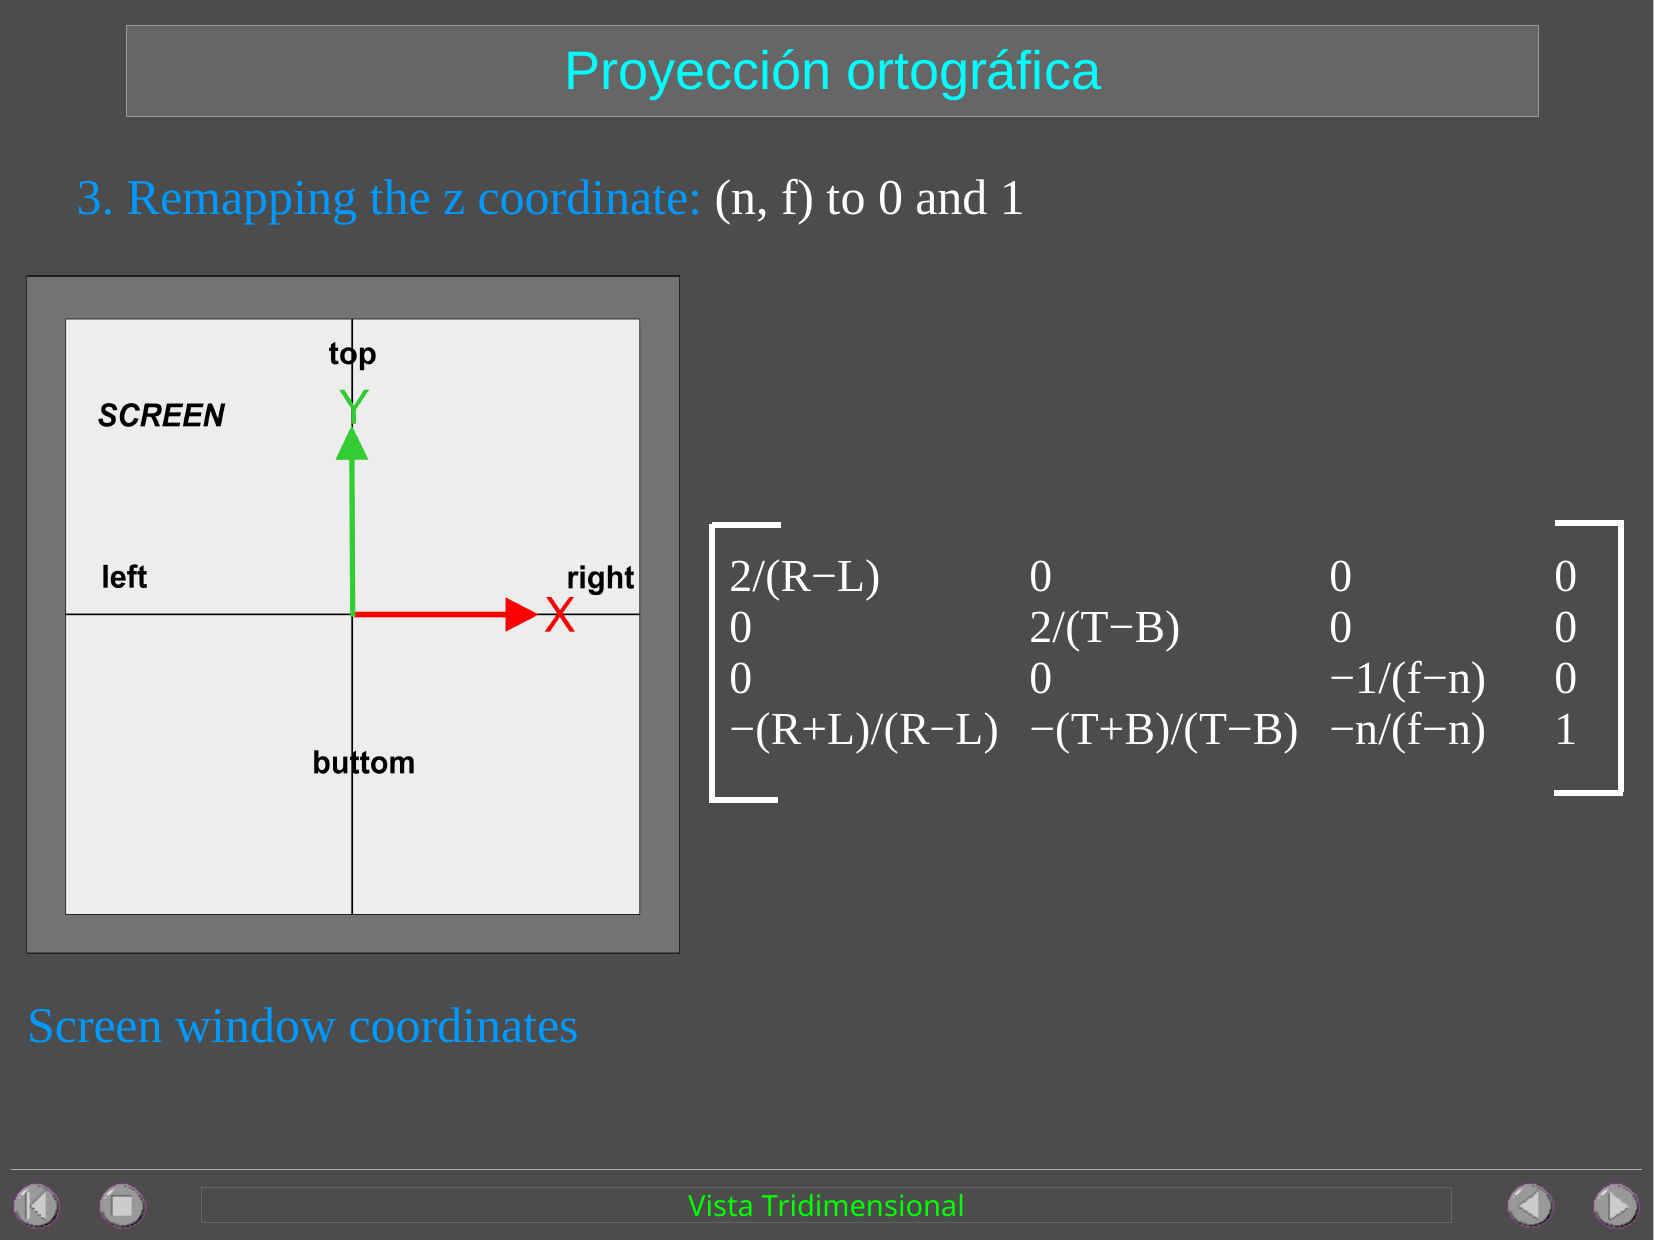

# Proyección ortográfica
3. Remapping the z coordinate: (n, f) to 0 and 1
2/(R−L)		0				0			0
0				2/(T−B)		0			0
0				0				−1/(f−n)	0
−(R+L)/(R−L)	−(T+B)/(T−B)	−n/(f−n)	1
Screen window coordinates